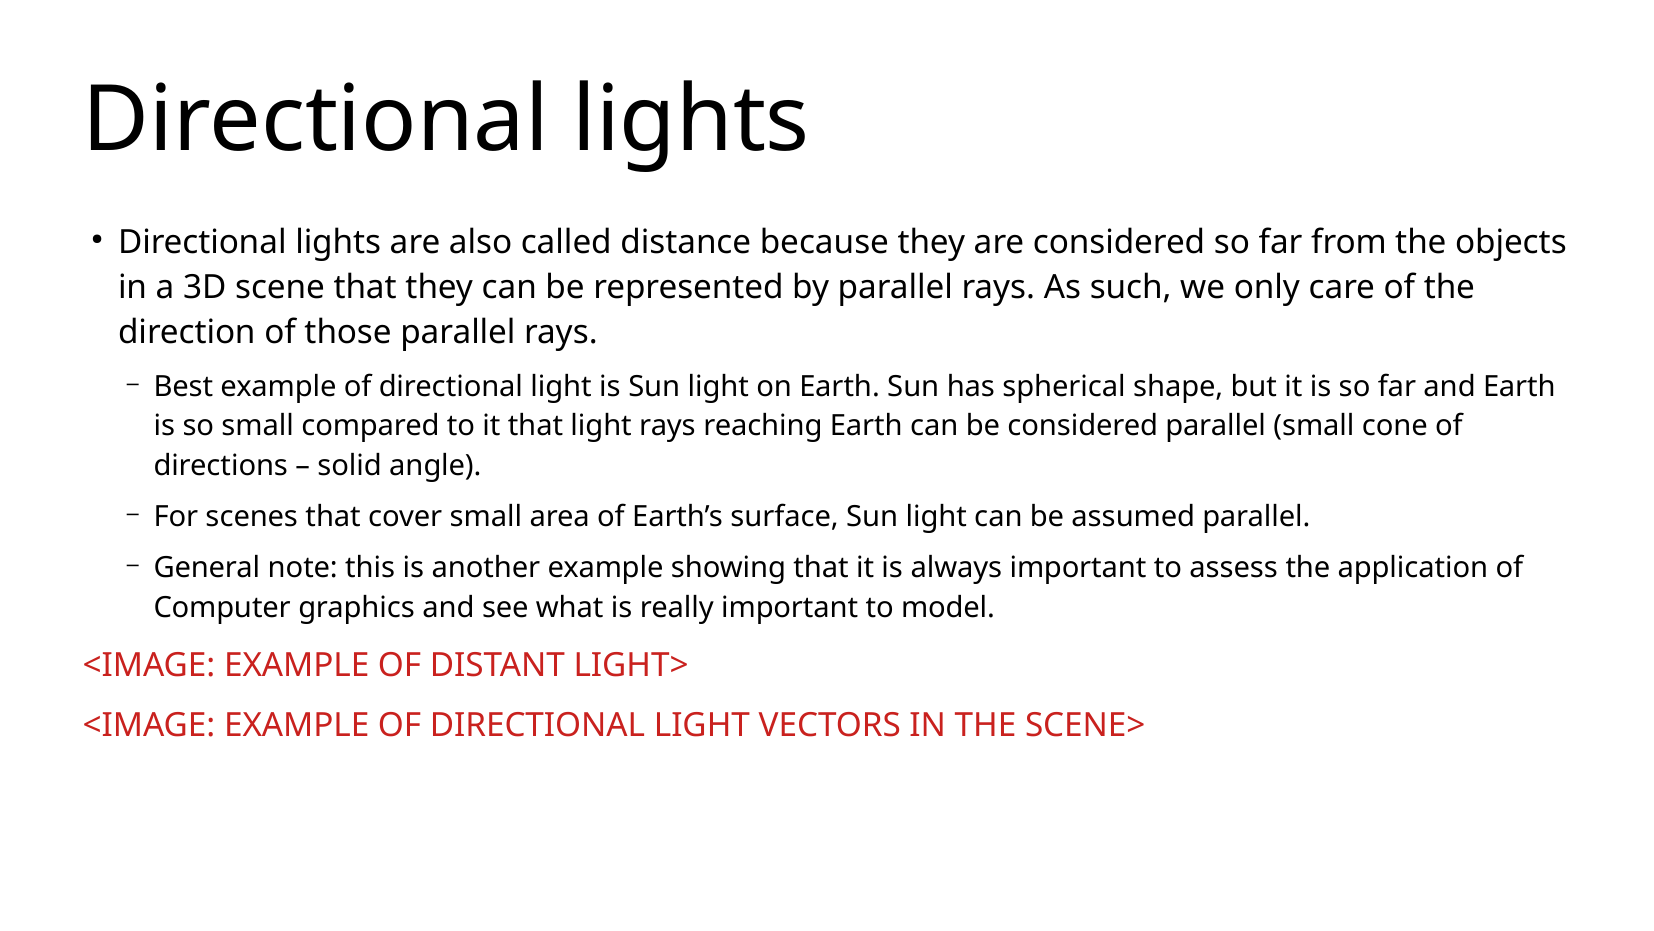

# Directional lights
Directional lights are also called distance because they are considered so far from the objects in a 3D scene that they can be represented by parallel rays. As such, we only care of the direction of those parallel rays.
Best example of directional light is Sun light on Earth. Sun has spherical shape, but it is so far and Earth is so small compared to it that light rays reaching Earth can be considered parallel (small cone of directions – solid angle).
For scenes that cover small area of Earth’s surface, Sun light can be assumed parallel.
General note: this is another example showing that it is always important to assess the application of Computer graphics and see what is really important to model.
<IMAGE: EXAMPLE OF DISTANT LIGHT>
<IMAGE: EXAMPLE OF DIRECTIONAL LIGHT VECTORS IN THE SCENE>